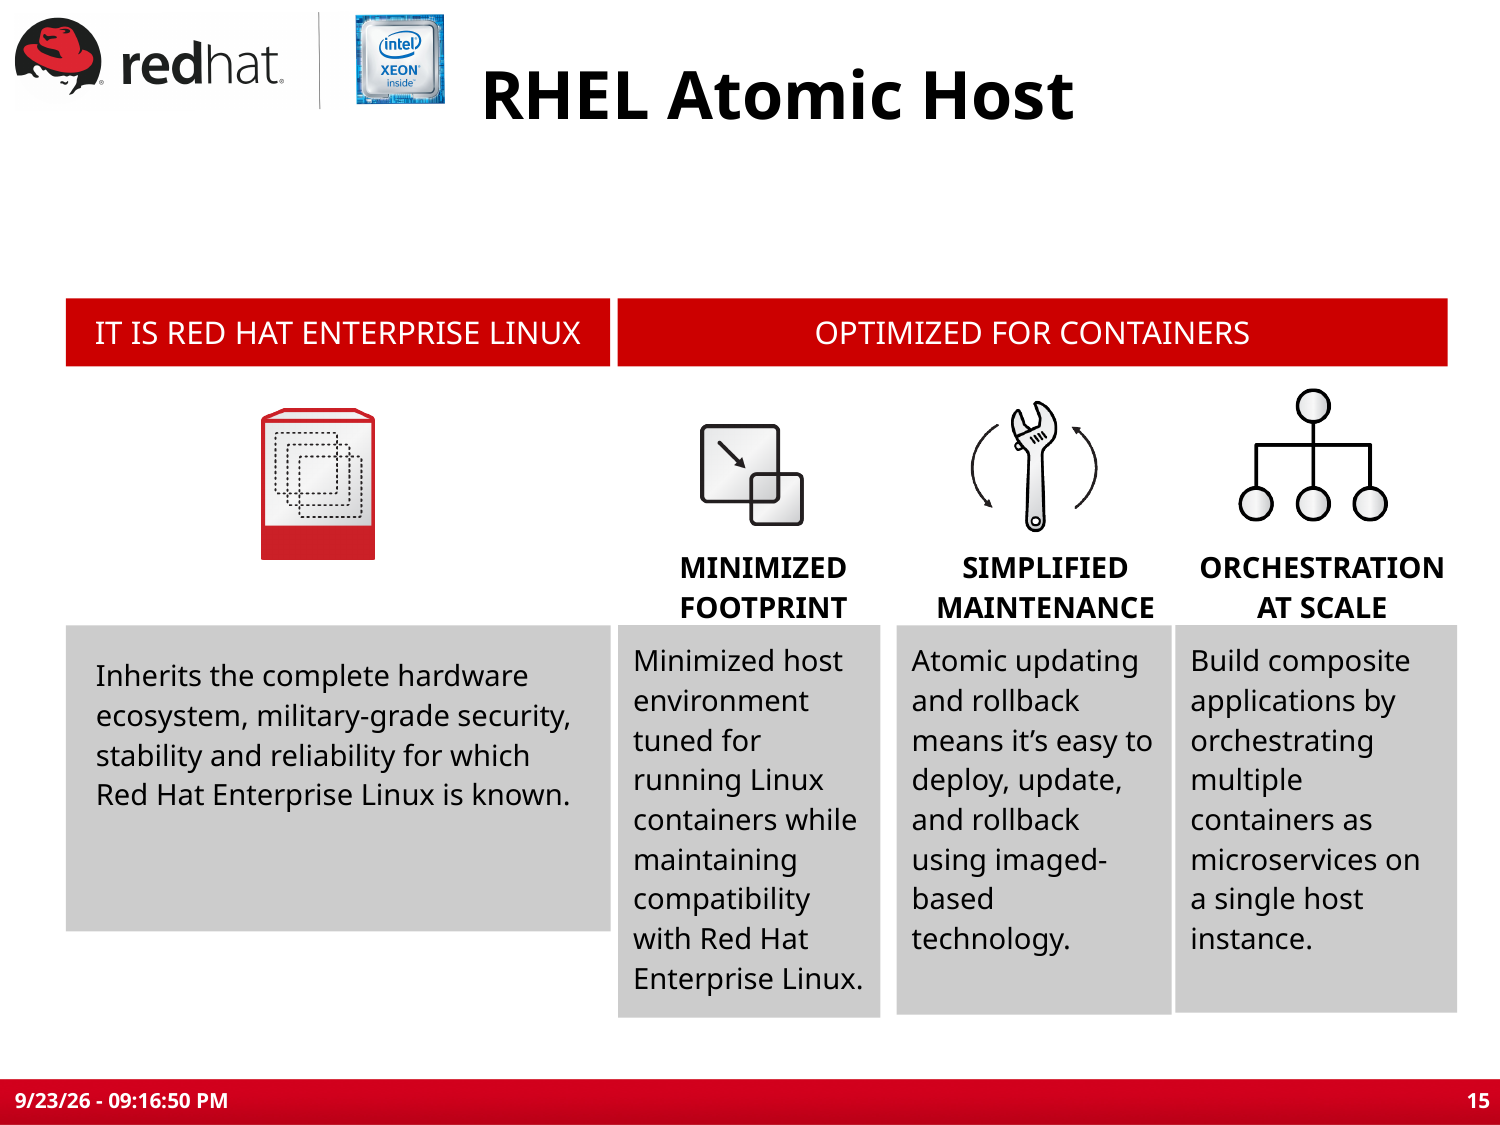

# RHEL Atomic Host
IT IS RED HAT ENTERPRISE LINUX
OPTIMIZED FOR CONTAINERS
ORCHESTRATION
AT SCALE
SIMPLIFIED
MAINTENANCE
MINIMIZED
FOOTPRINT
Minimized host environment tuned for running Linux containers while maintaining compatibility with Red Hat Enterprise Linux.
Atomic updating and rollback means it’s easy to deploy, update, and rollback using imaged-based technology.
Build composite applications by orchestrating multiple containers as microservices on a single host instance.
Inherits the complete hardware ecosystem, military-grade security, stability and reliability for which Red Hat Enterprise Linux is known.